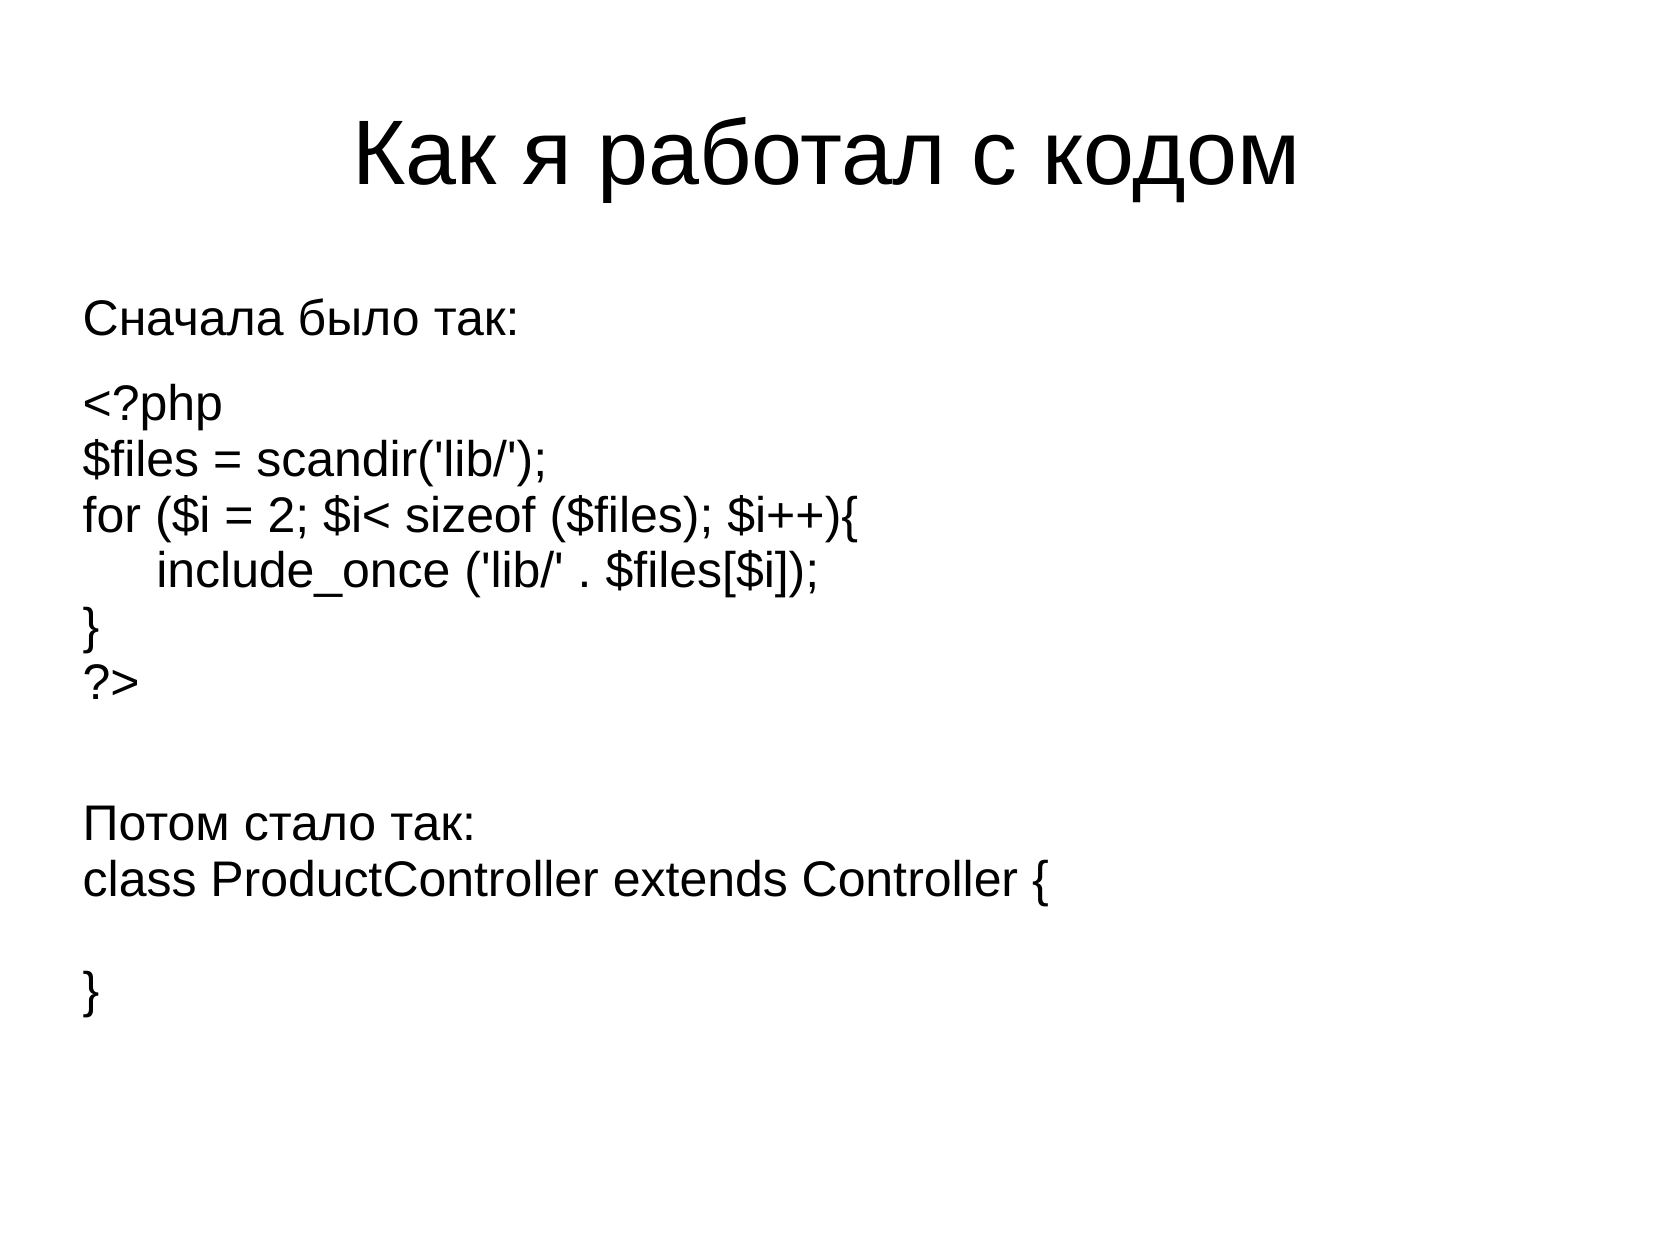

# Как я работал с кодом
Сначала было так:
<?php
$files = scandir('lib/');
for ($i = 2; $i< sizeof ($files); $i++){
	include_once ('lib/' . $files[$i]);
}
?>
Потом стало так:
class ProductController extends Controller {
}